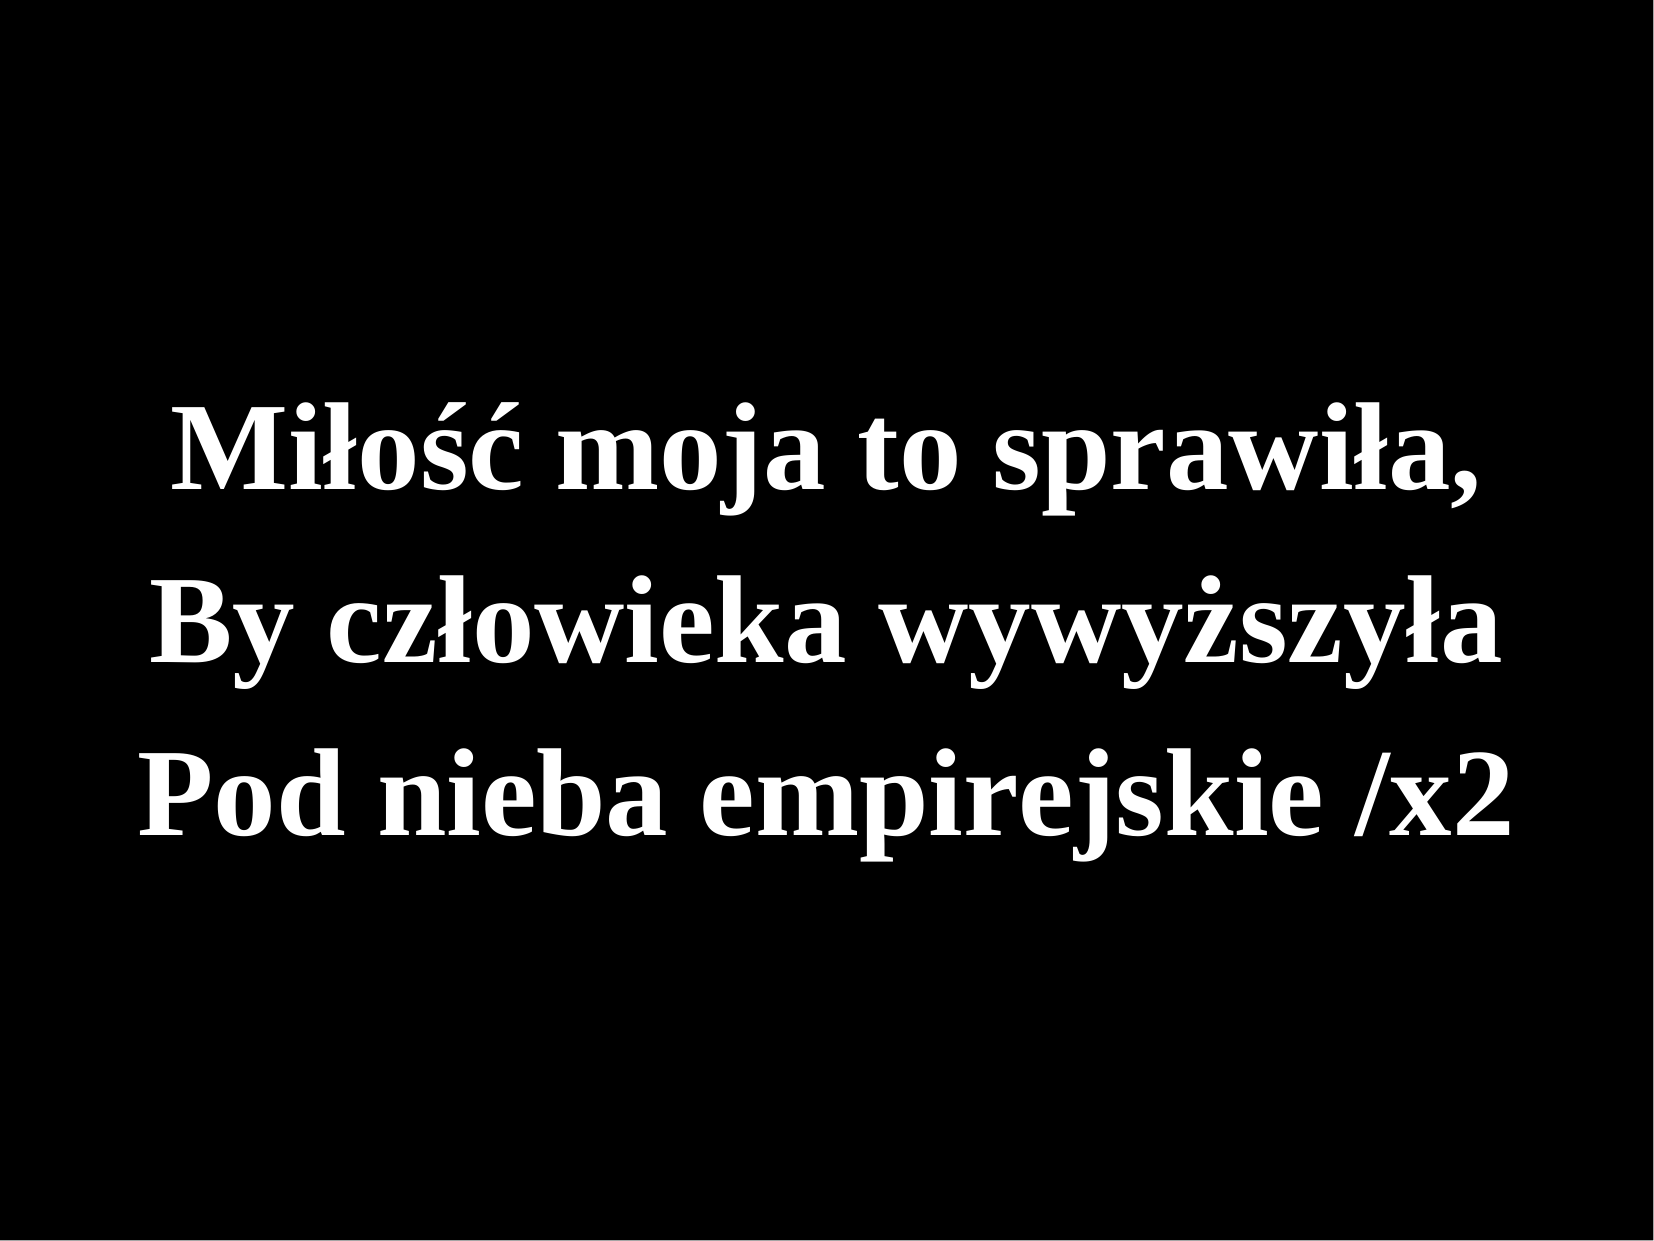

# Miłość moja to sprawiła, ppp By człowieka wywyższyła ppp Pod nieba empirejskie /x2